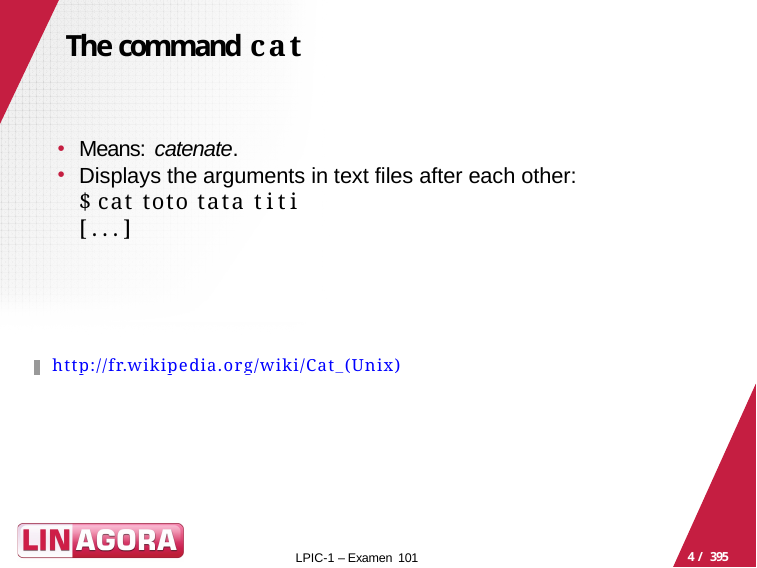

The command cat
Means: catenate.
Displays the arguments in text files after each other:
$ cat toto tata titi
[...]
http://fr.wikipedia.org/wiki/Cat_(Unix)
LPIC-1 – Examen 101